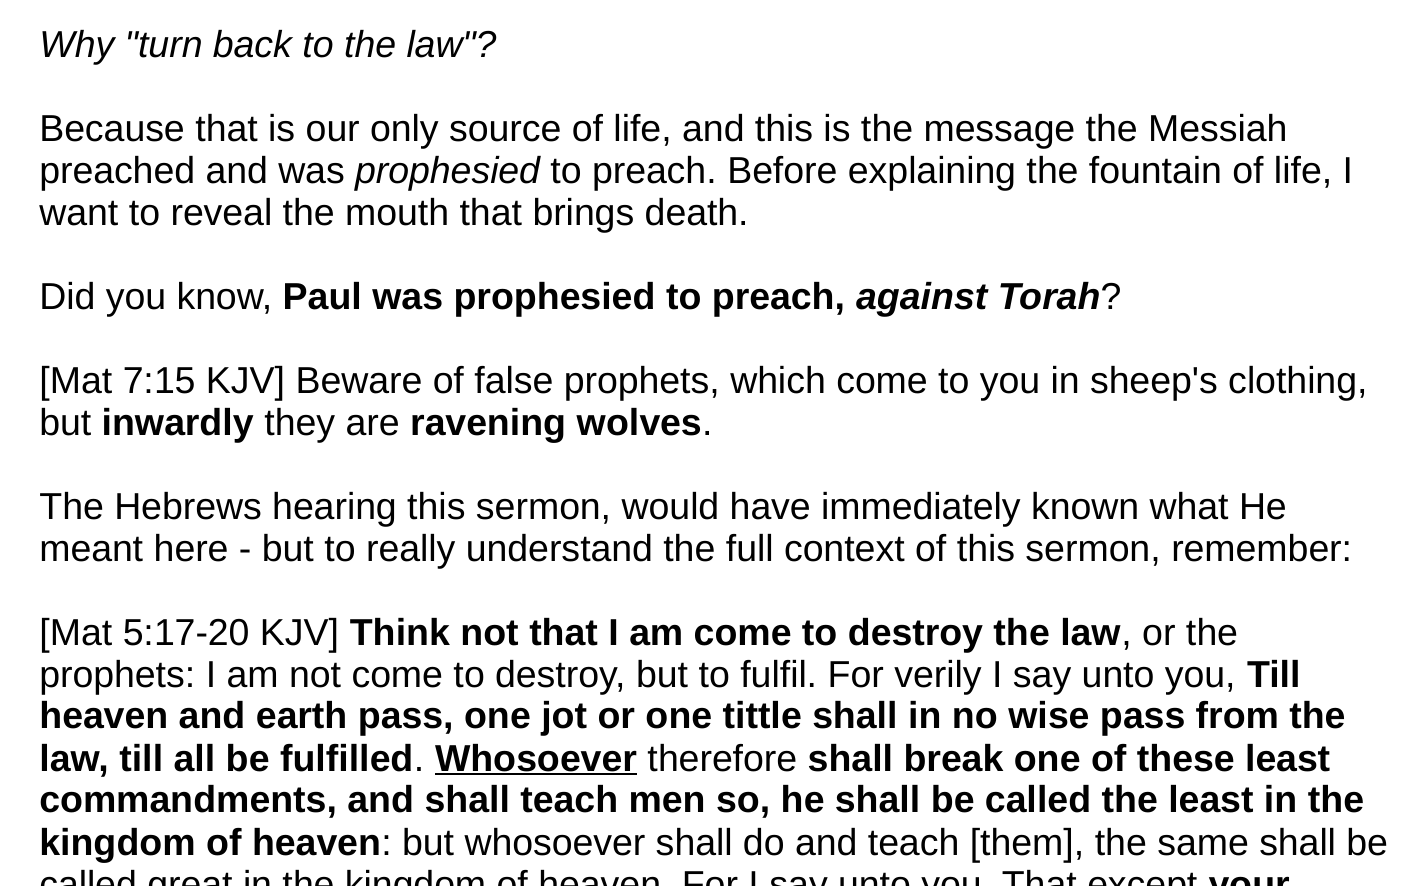

Why "turn back to the law"?
Because that is our only source of life, and this is the message the Messiah preached and was prophesied to preach. Before explaining the fountain of life, I want to reveal the mouth that brings death.
Did you know, Paul was prophesied to preach, against Torah?
[Mat 7:15 KJV] Beware of false prophets, which come to you in sheep's clothing, but inwardly they are ravening wolves.
The Hebrews hearing this sermon, would have immediately known what He meant here - but to really understand the full context of this sermon, remember:
[Mat 5:17-20 KJV] Think not that I am come to destroy the law, or the prophets: I am not come to destroy, but to fulfil. For verily I say unto you, Till heaven and earth pass, one jot or one tittle shall in no wise pass from the law, till all be fulfilled. Whosoever therefore shall break one of these least commandments, and shall teach men so, he shall be called the least in the kingdom of heaven: but whosoever shall do and teach [them], the same shall be called great in the kingdom of heaven. For I say unto you, That except your righteousness shall exceed [the righteousness] of the scribes and Pharisees, ye shall in no case enter into the kingdom of heaven.
Just going by this?
If you preach against the feasts, the sabbaths, and what is clean? the very best you can expect is to be "least" (according to the translation) in the Kingdom of Heaven. However, that last verse? It makes it clear that our righteousness (which comes by observing the commandments) must exceed that of the Scribes and Pharisees.